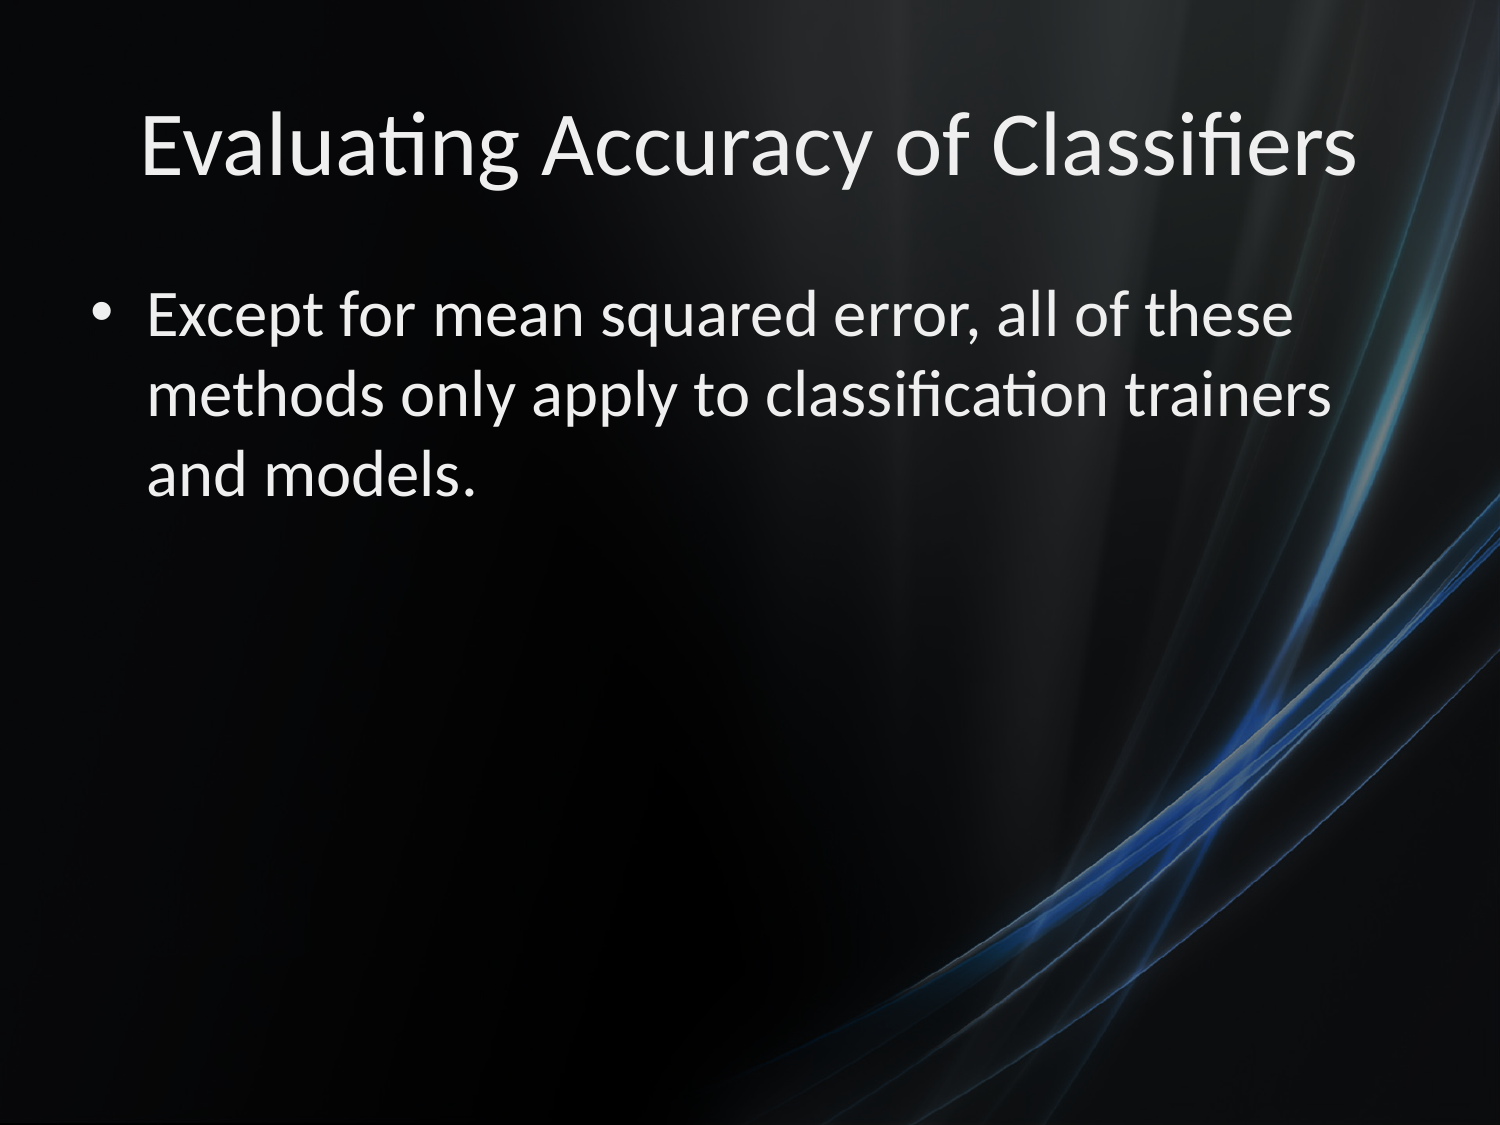

# Evaluating Accuracy of Classifiers
Except for mean squared error, all of these methods only apply to classification trainers and models.